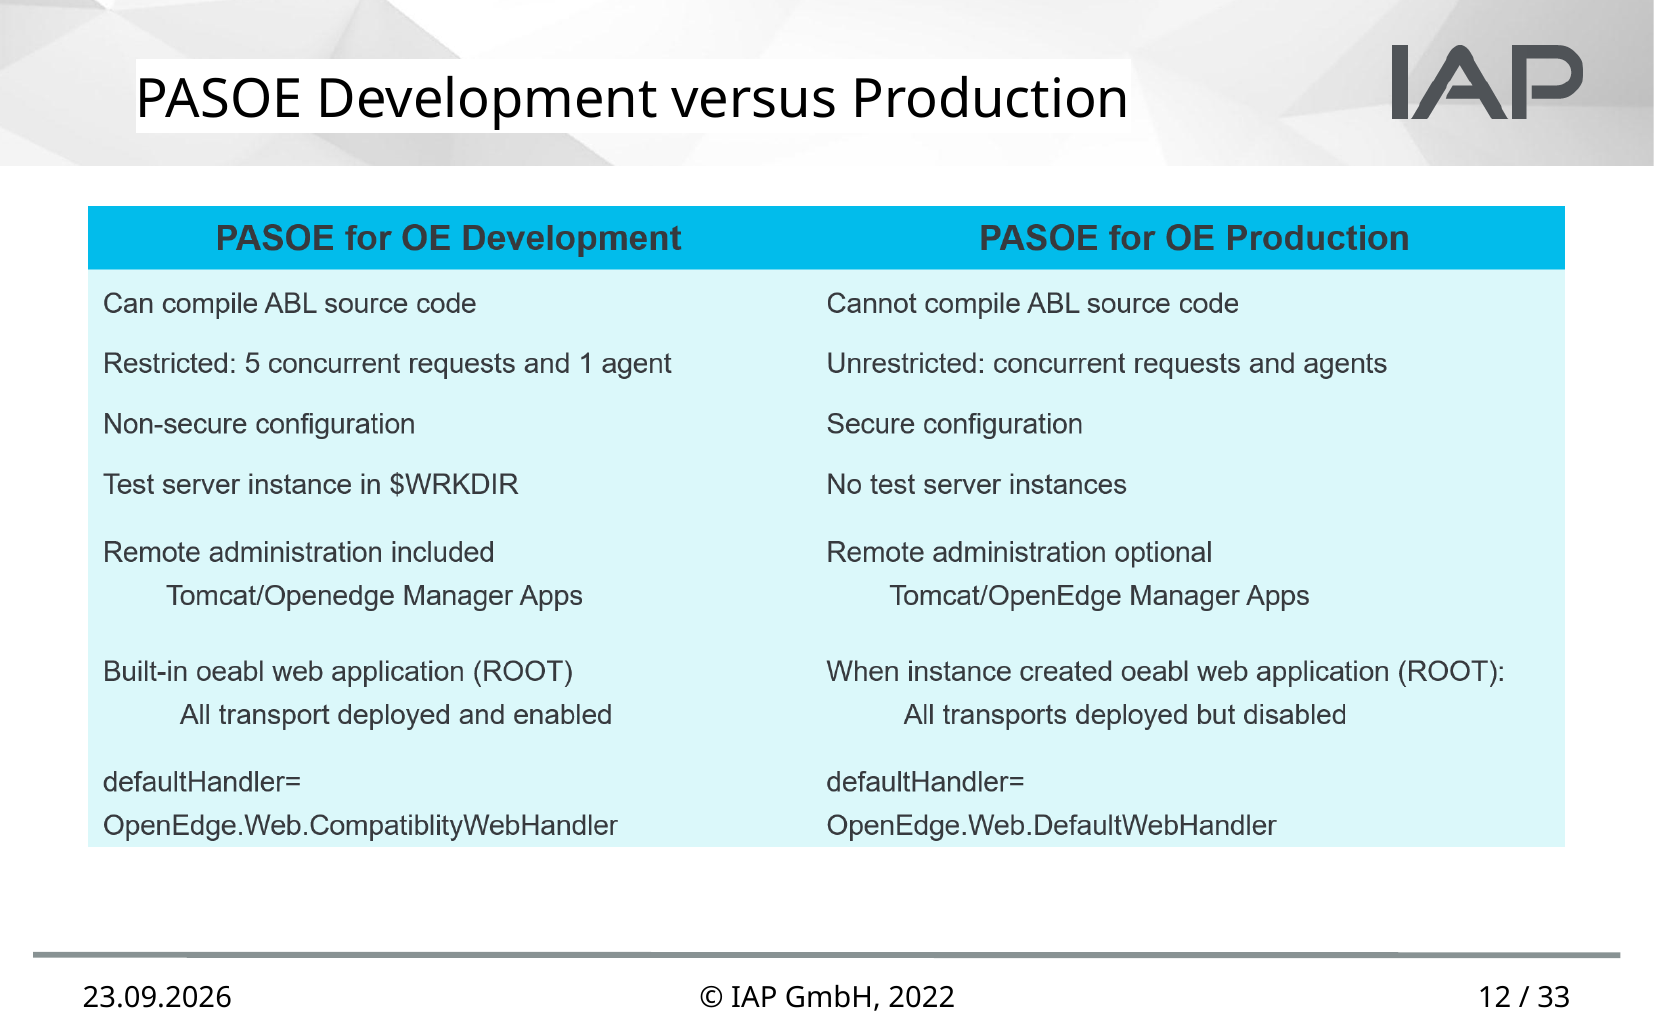

# PASOE Development versus Production
© IAP GmbH, 2022
12